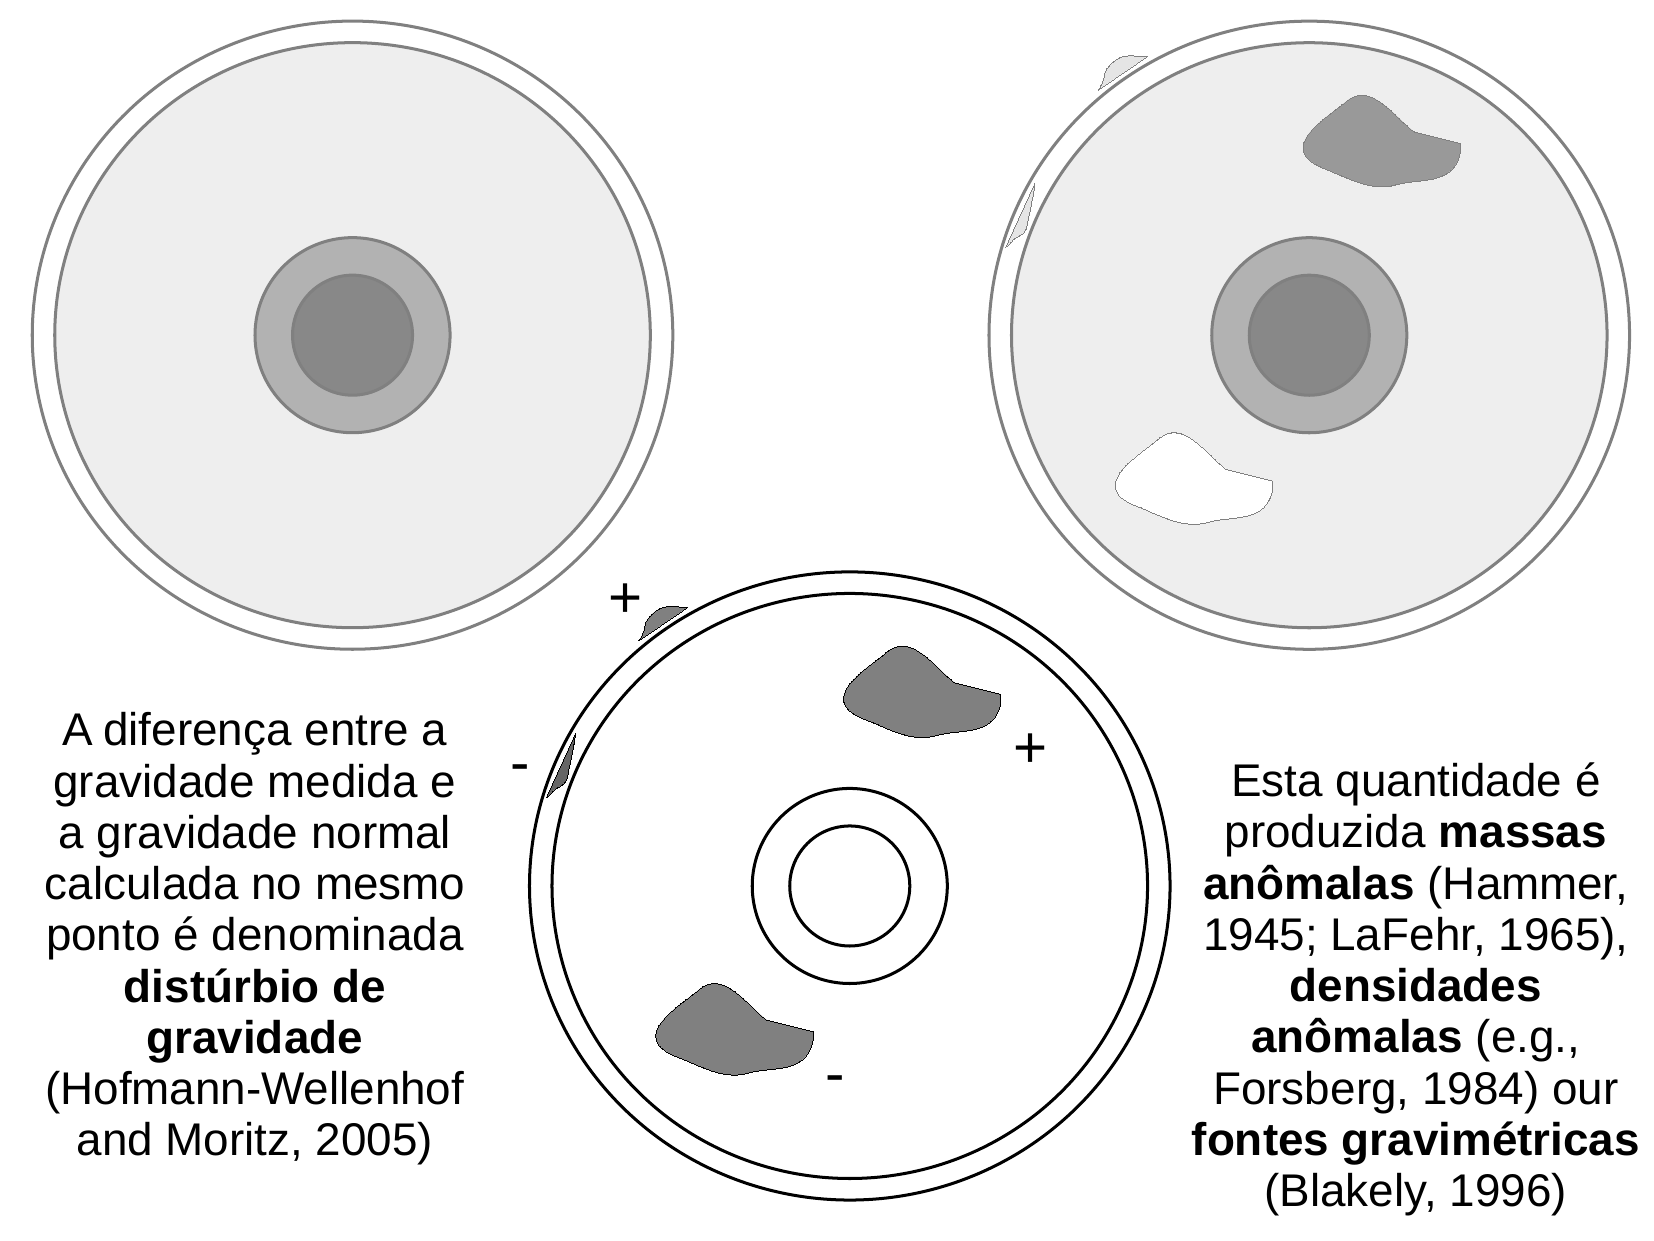

+
+
-
-
A diferença entre a gravidade medida e a gravidade normal calculada no mesmo ponto é denominada distúrbio de gravidade (Hofmann-Wellenhof and Moritz, 2005)
Esta quantidade é produzida massas anômalas (Hammer, 1945; LaFehr, 1965), densidades anômalas (e.g., Forsberg, 1984) our fontes gravimétricas
(Blakely, 1996)